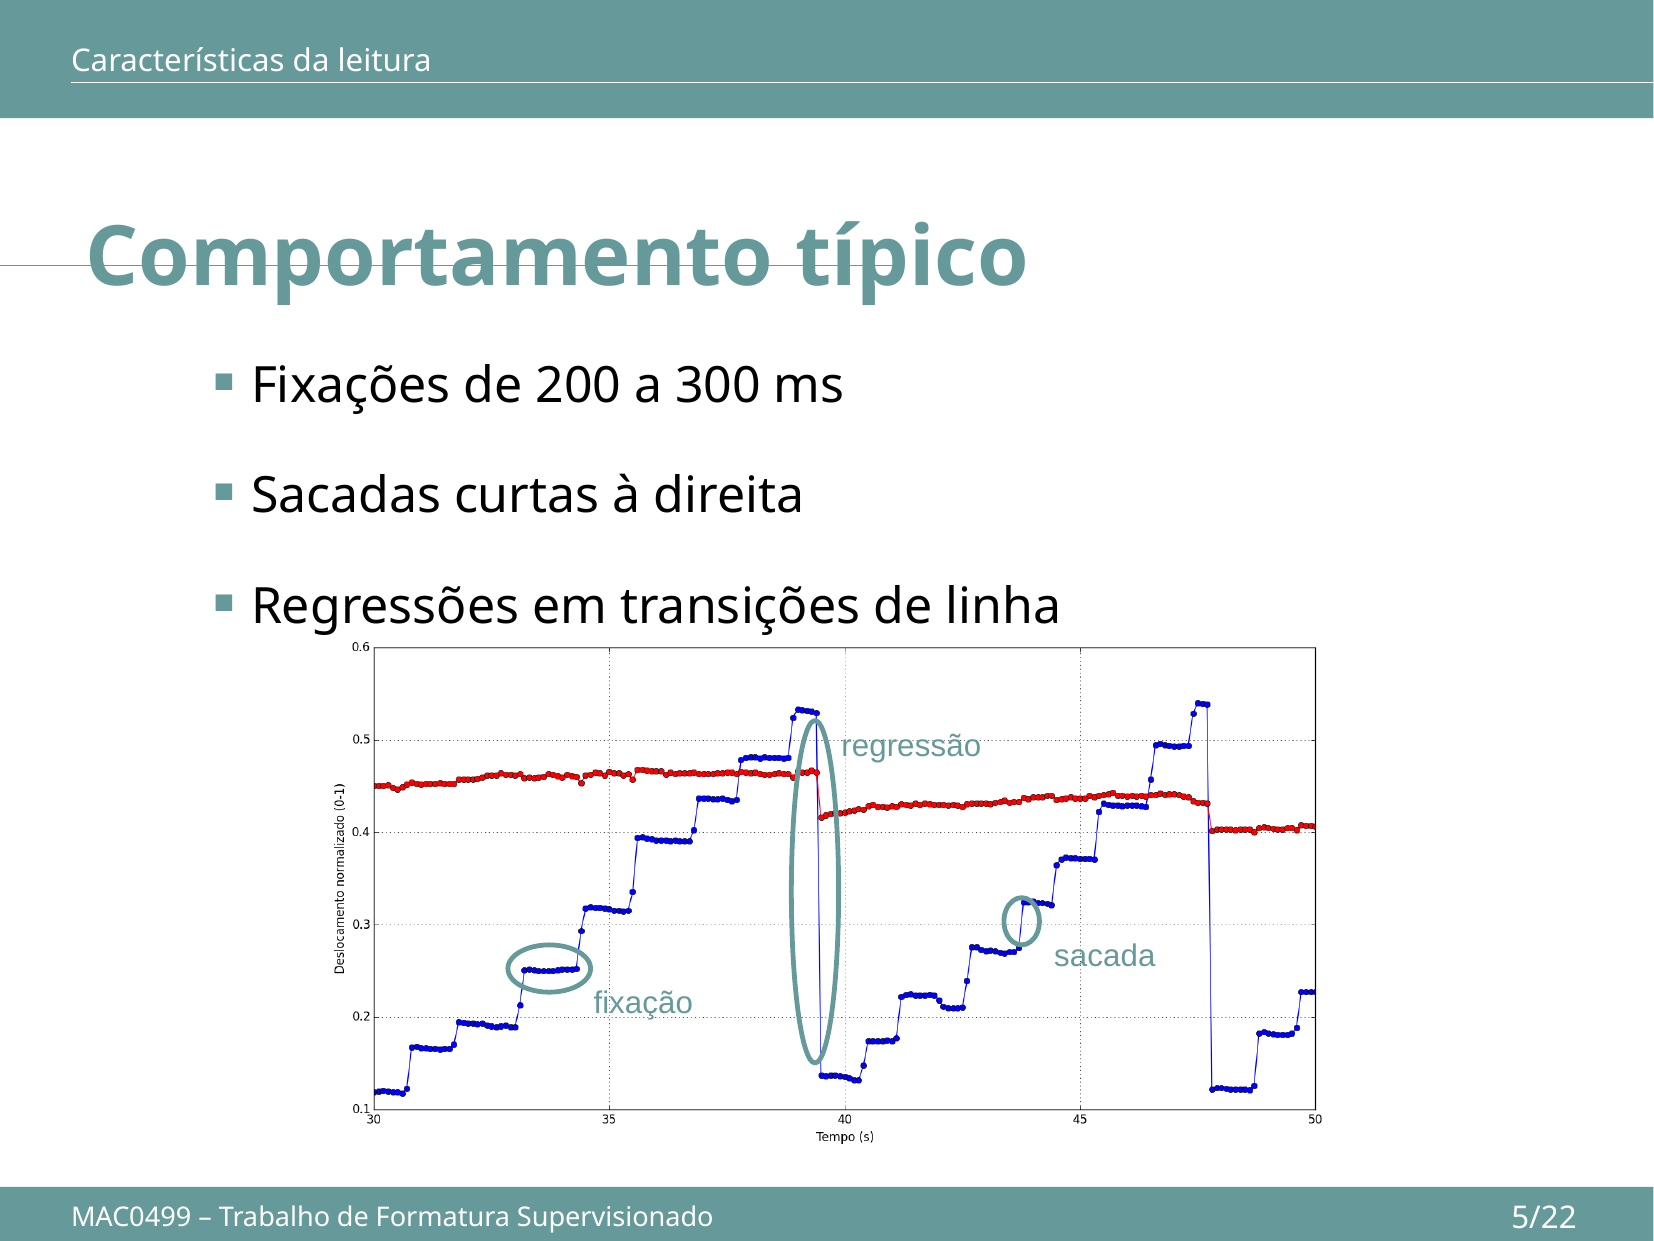

# Características da leitura
Comportamento típico
Fixações de 200 a 300 ms
Sacadas curtas à direita
Regressões em transições de linha
regressão
sacada
fixação
MAC0499 – Trabalho de Formatura Supervisionado
5/22